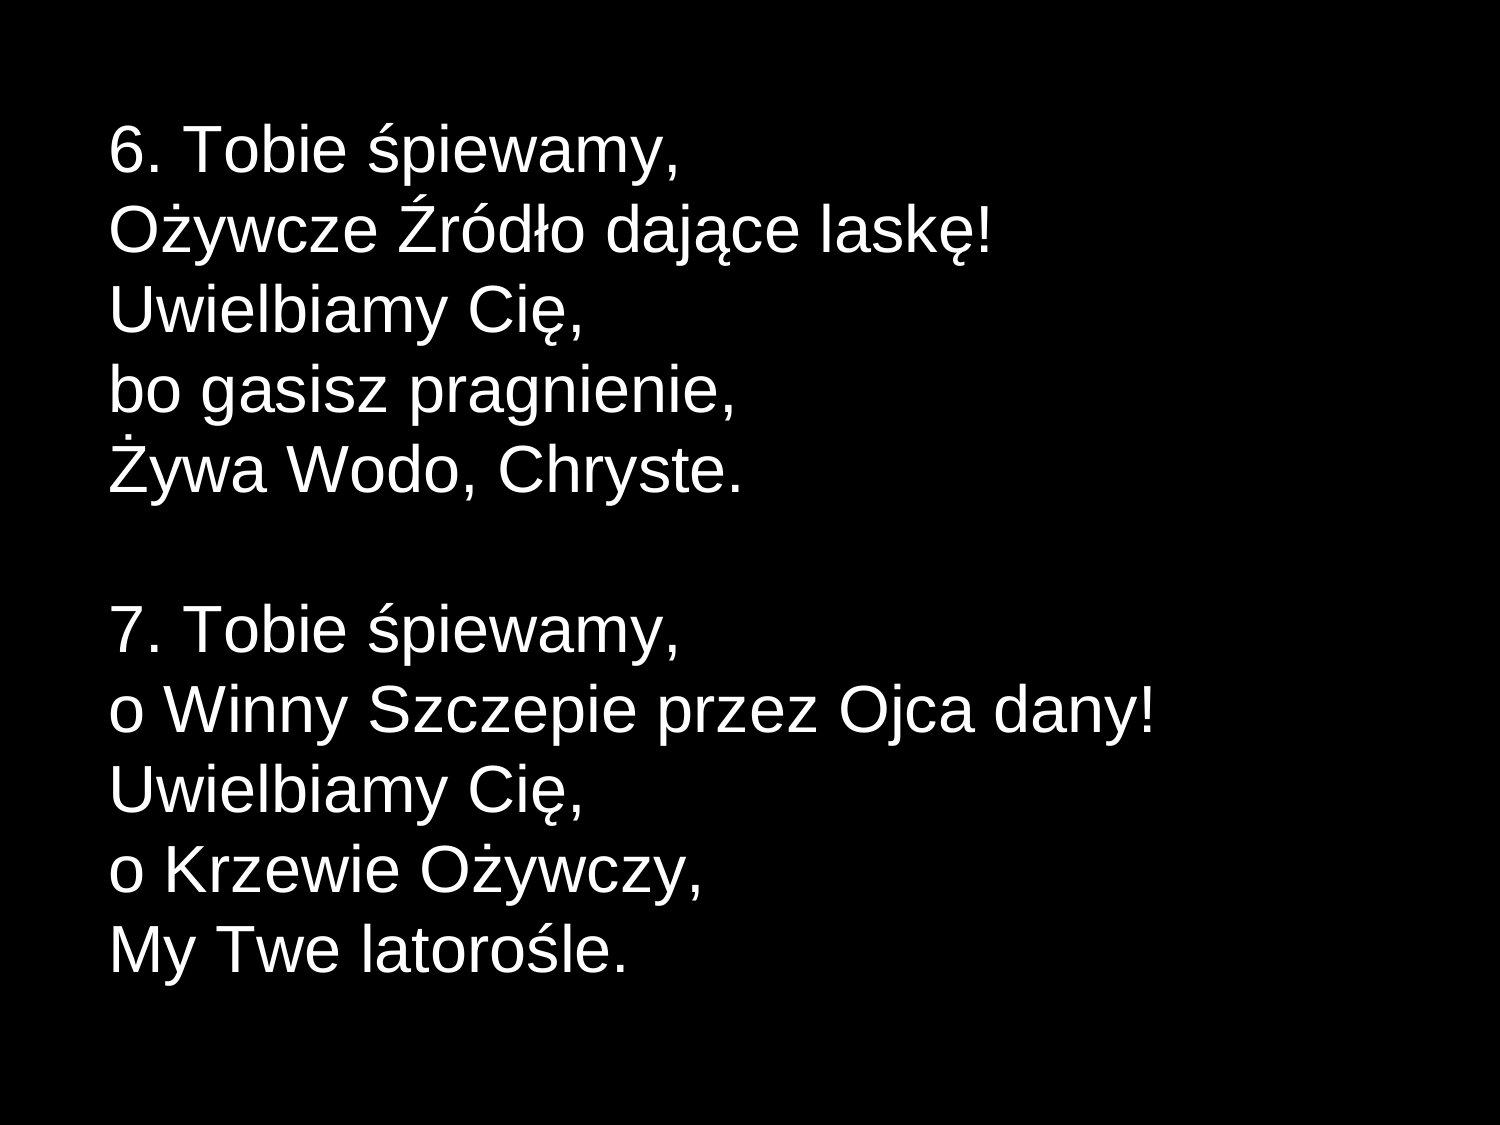

6. Tobie śpiewamy,
Ożywcze Źródło dające laskę!
Uwielbiamy Cię,
bo gasisz pragnienie,
Żywa Wodo, Chryste.
7. Tobie śpiewamy,
o Winny Szczepie przez Ojca dany!
Uwielbiamy Cię,
o Krzewie Ożywczy,
My Twe latorośle.